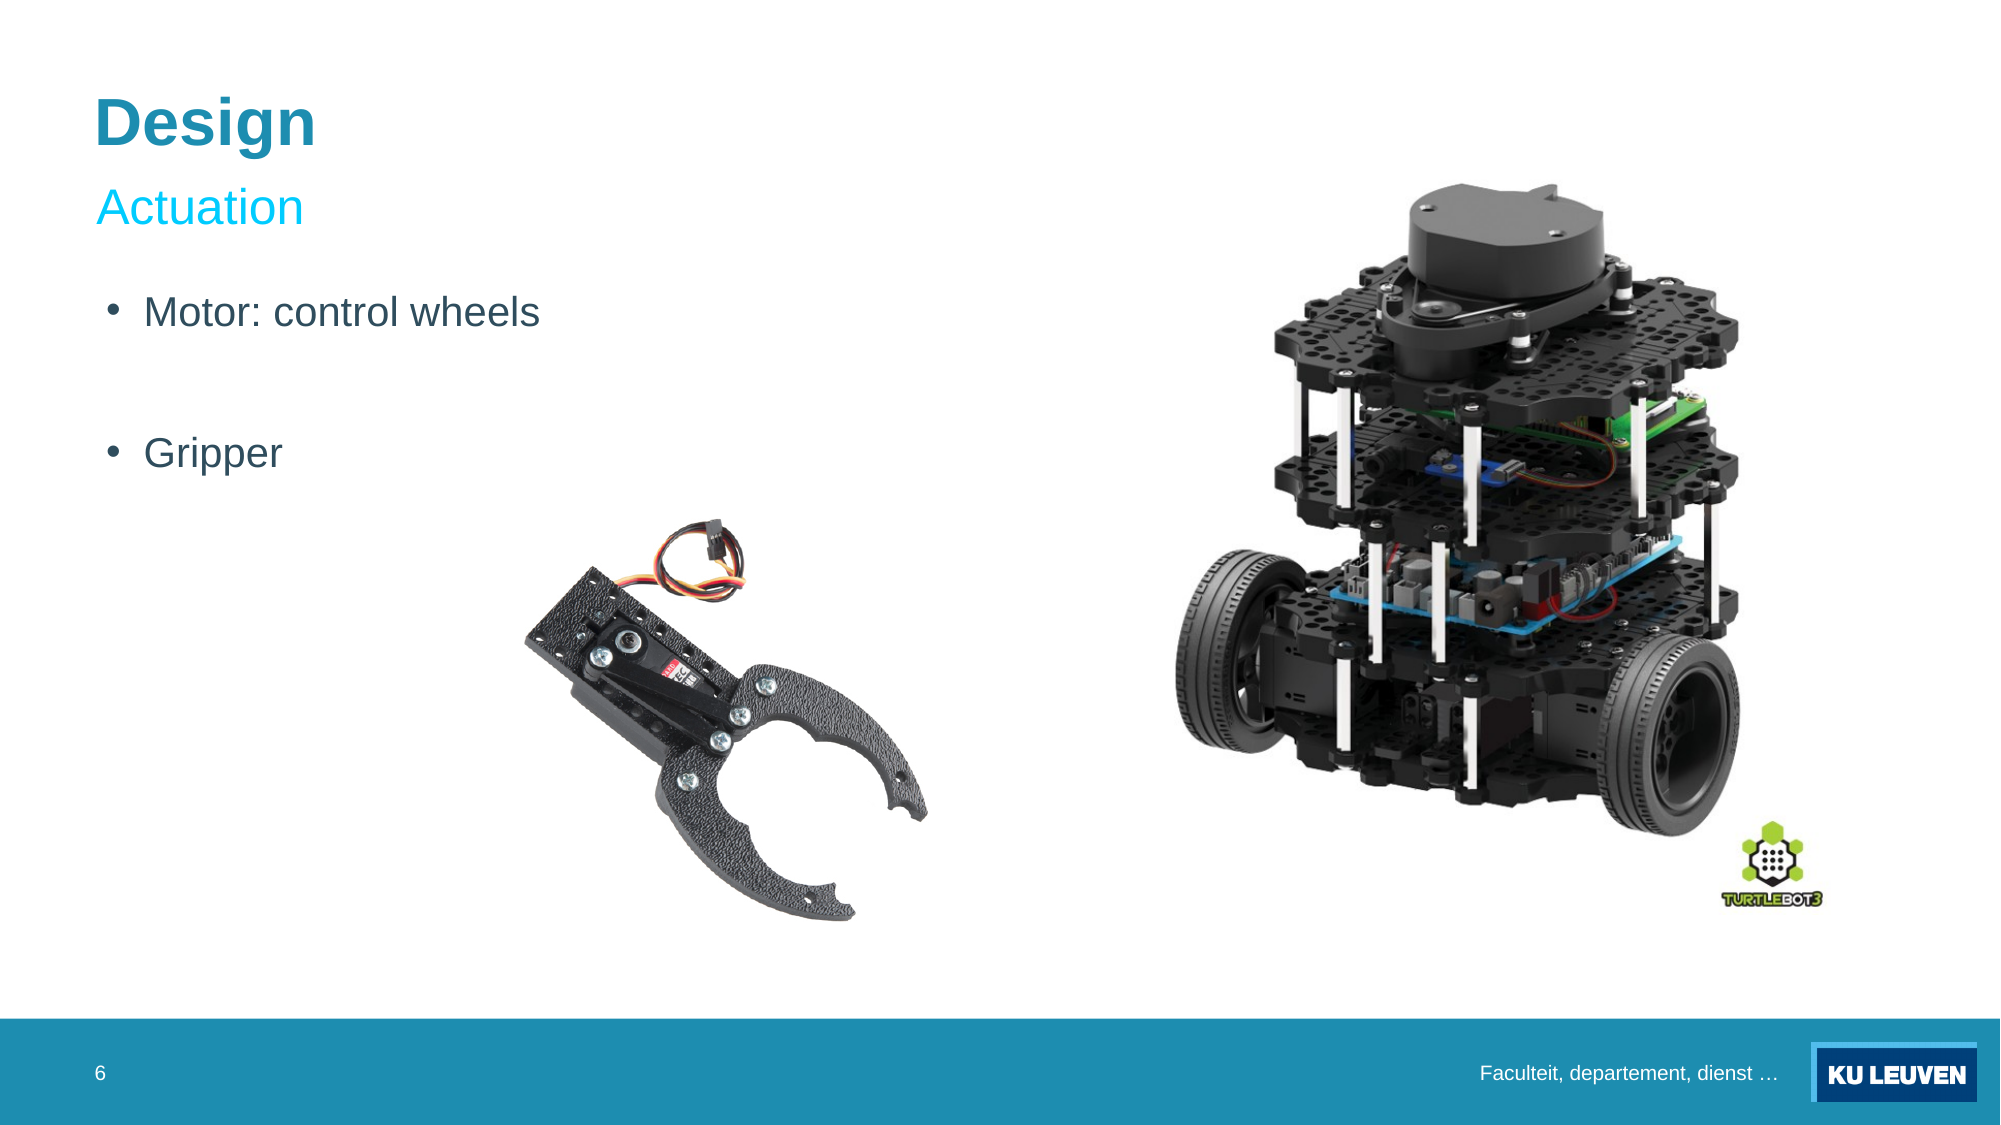

# Design
Actuation
Motor: control wheels
Gripper
6
KULeuven, CoaCo